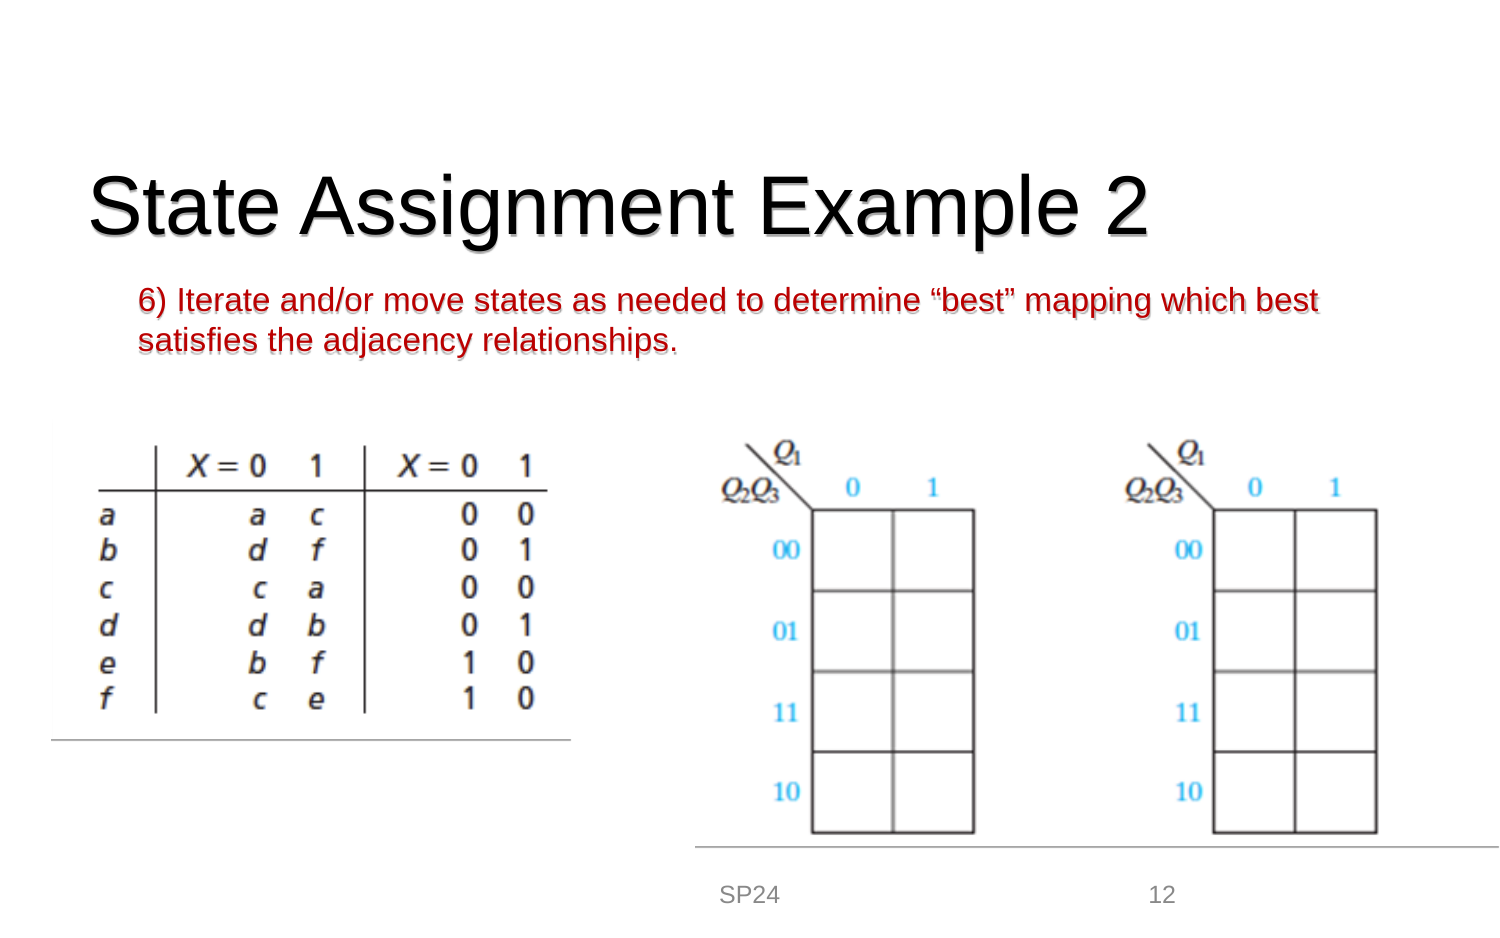

# State Assignment Example 2
6) Iterate and/or move states as needed to determine “best” mapping which best satisfies the adjacency relationships.
SP24